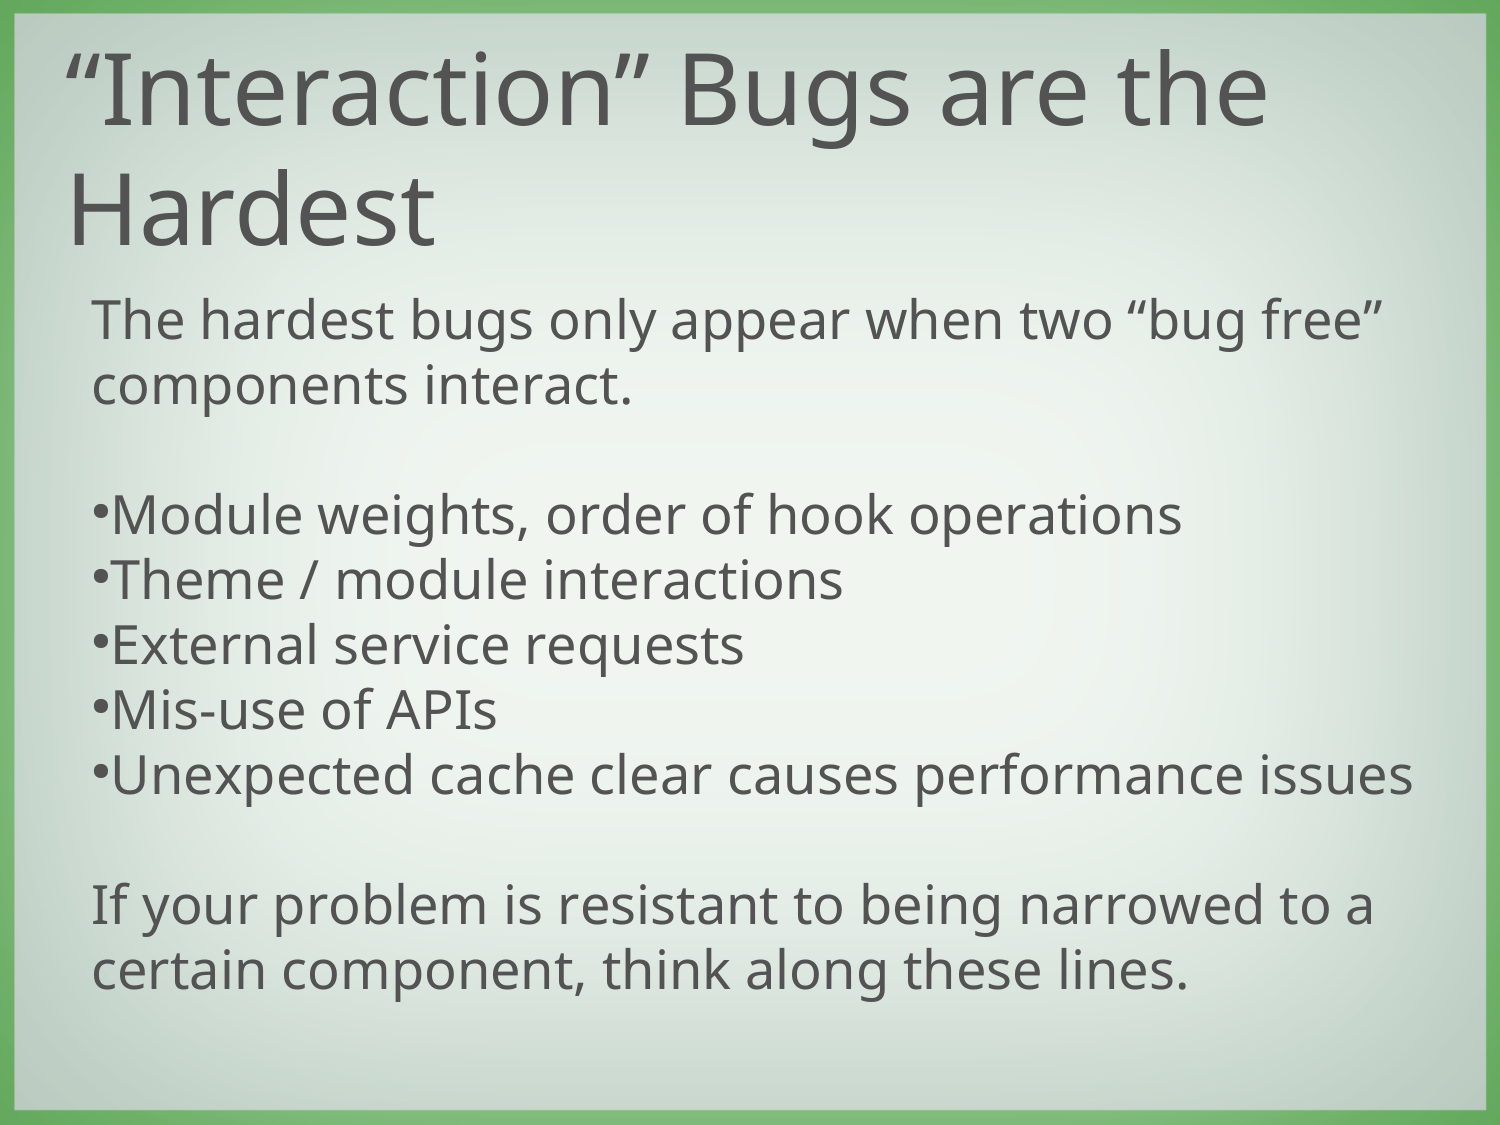

# “Interaction” Bugs are the Hardest
The hardest bugs only appear when two “bug free” components interact.
Module weights, order of hook operations
Theme / module interactions
External service requests
Mis-use of APIs
Unexpected cache clear causes performance issues
If your problem is resistant to being narrowed to a certain component, think along these lines.